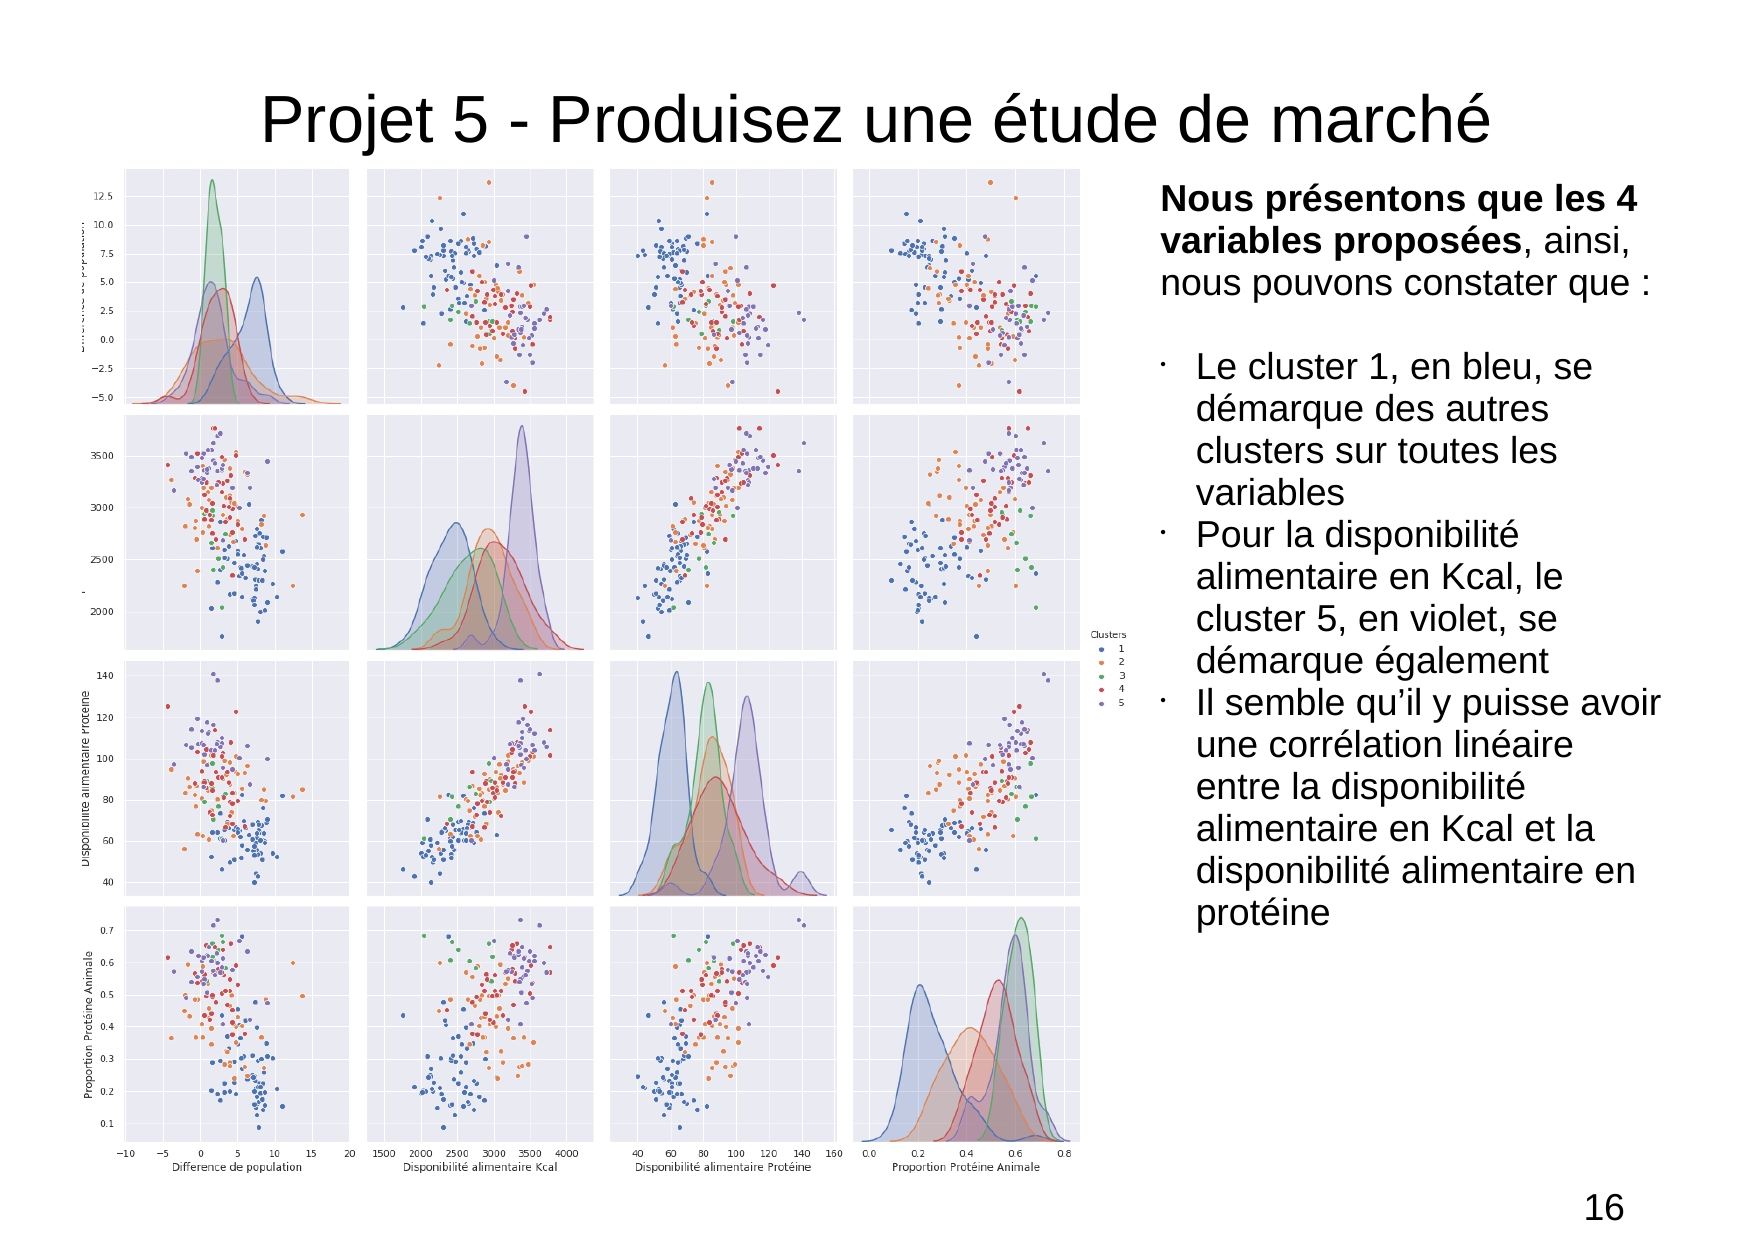

# Projet 5 - Produisez une étude de marché
Nous présentons que les 4 variables proposées, ainsi, nous pouvons constater que :
Le cluster 1, en bleu, se démarque des autres clusters sur toutes les variables
Pour la disponibilité alimentaire en Kcal, le cluster 5, en violet, se démarque également
Il semble qu’il y puisse avoir une corrélation linéaire entre la disponibilité alimentaire en Kcal et la disponibilité alimentaire en protéine